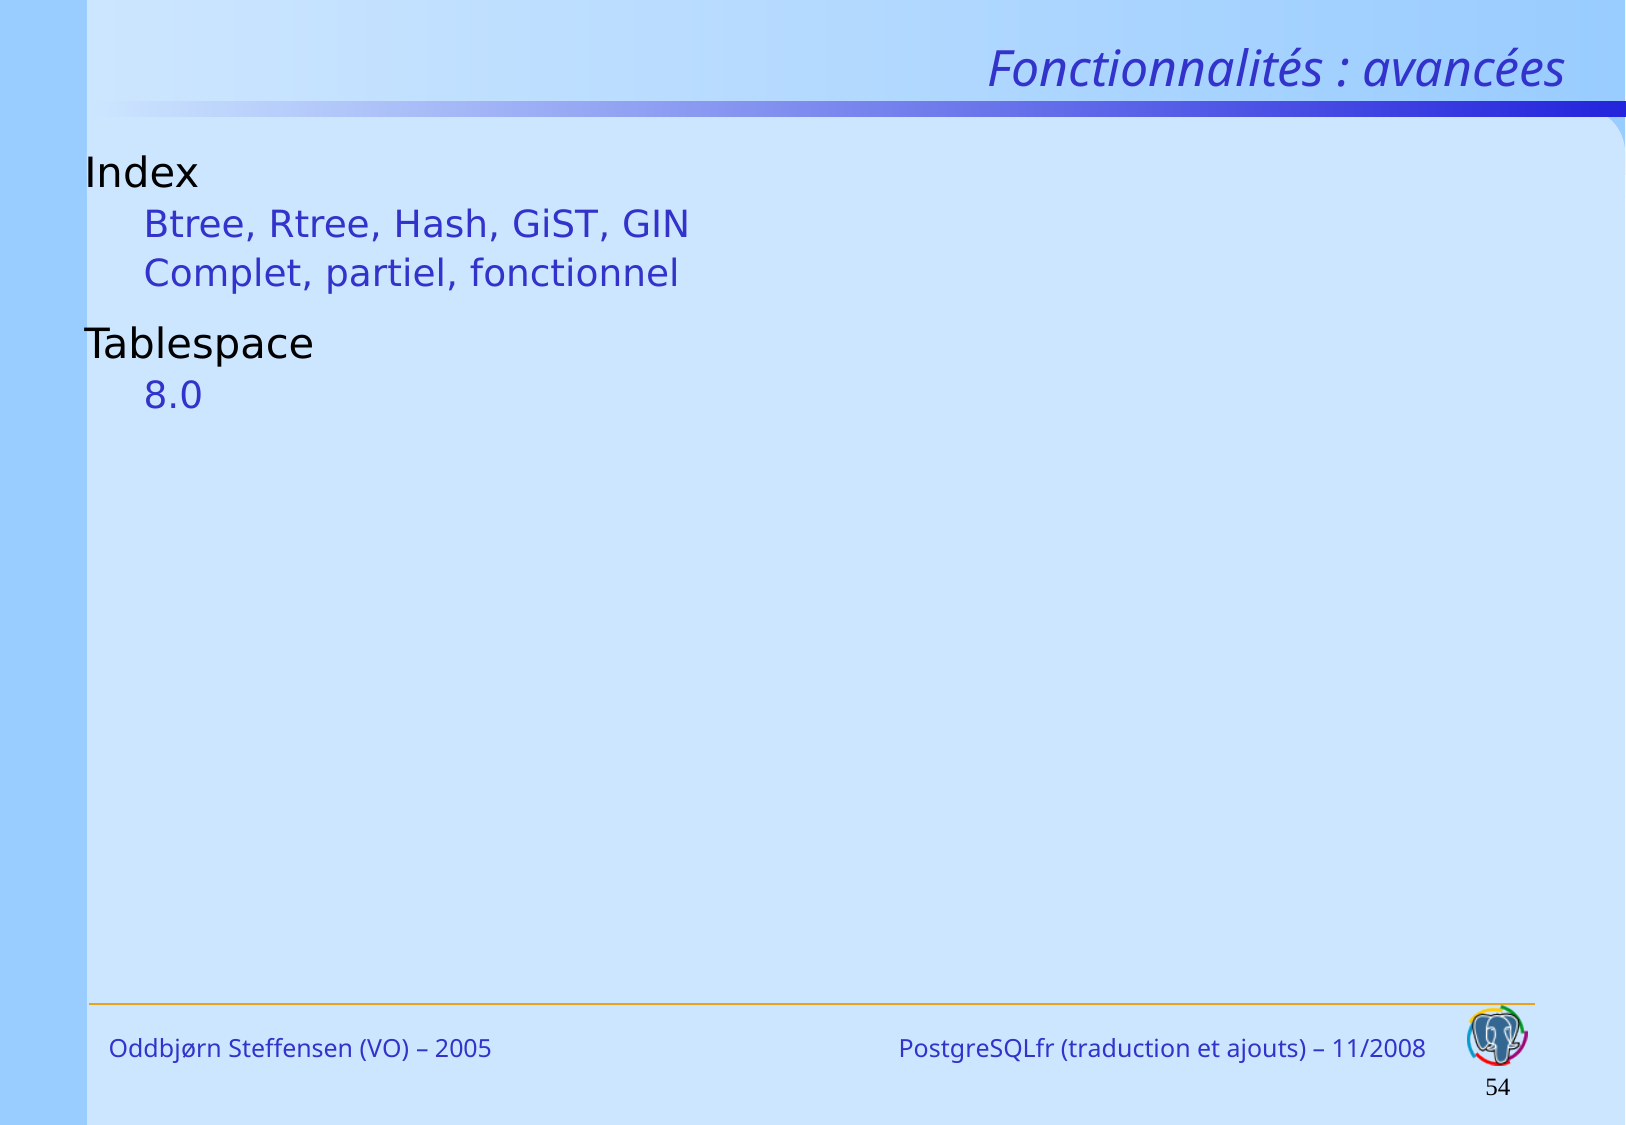

# Fonctionnalités : avancées
Index
Btree, Rtree, Hash, GiST, GIN
Complet, partiel, fonctionnel
Tablespace
8.0